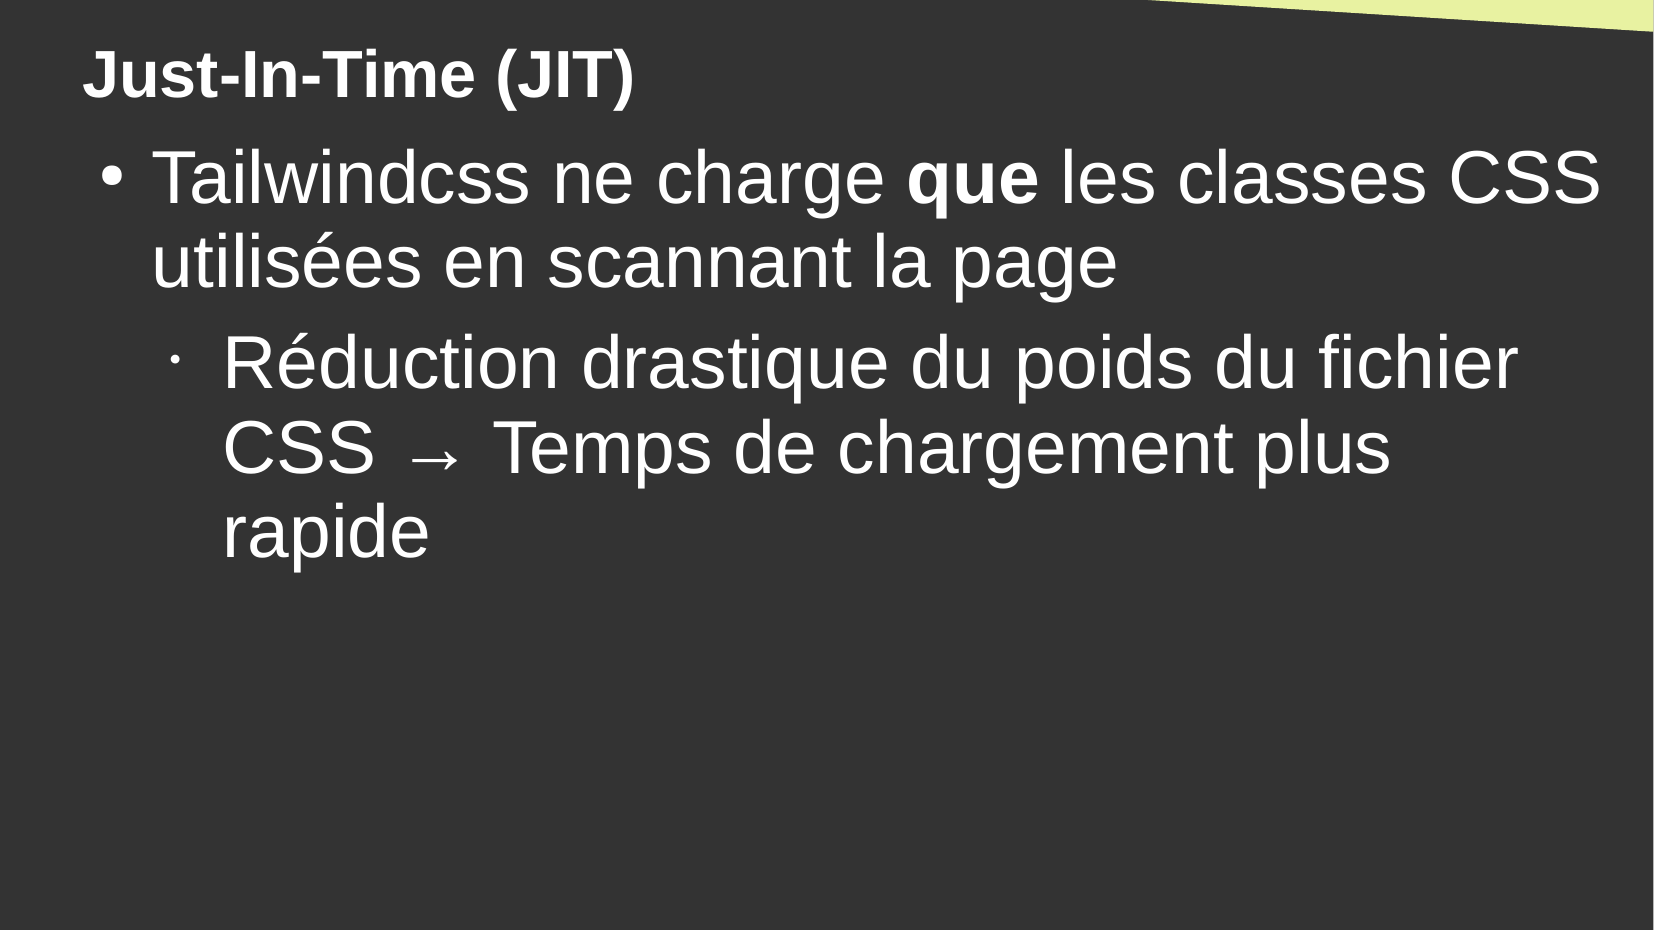

# Just-In-Time (JIT)
Tailwindcss ne charge que les classes CSS utilisées en scannant la page
Réduction drastique du poids du fichier CSS → Temps de chargement plus rapide